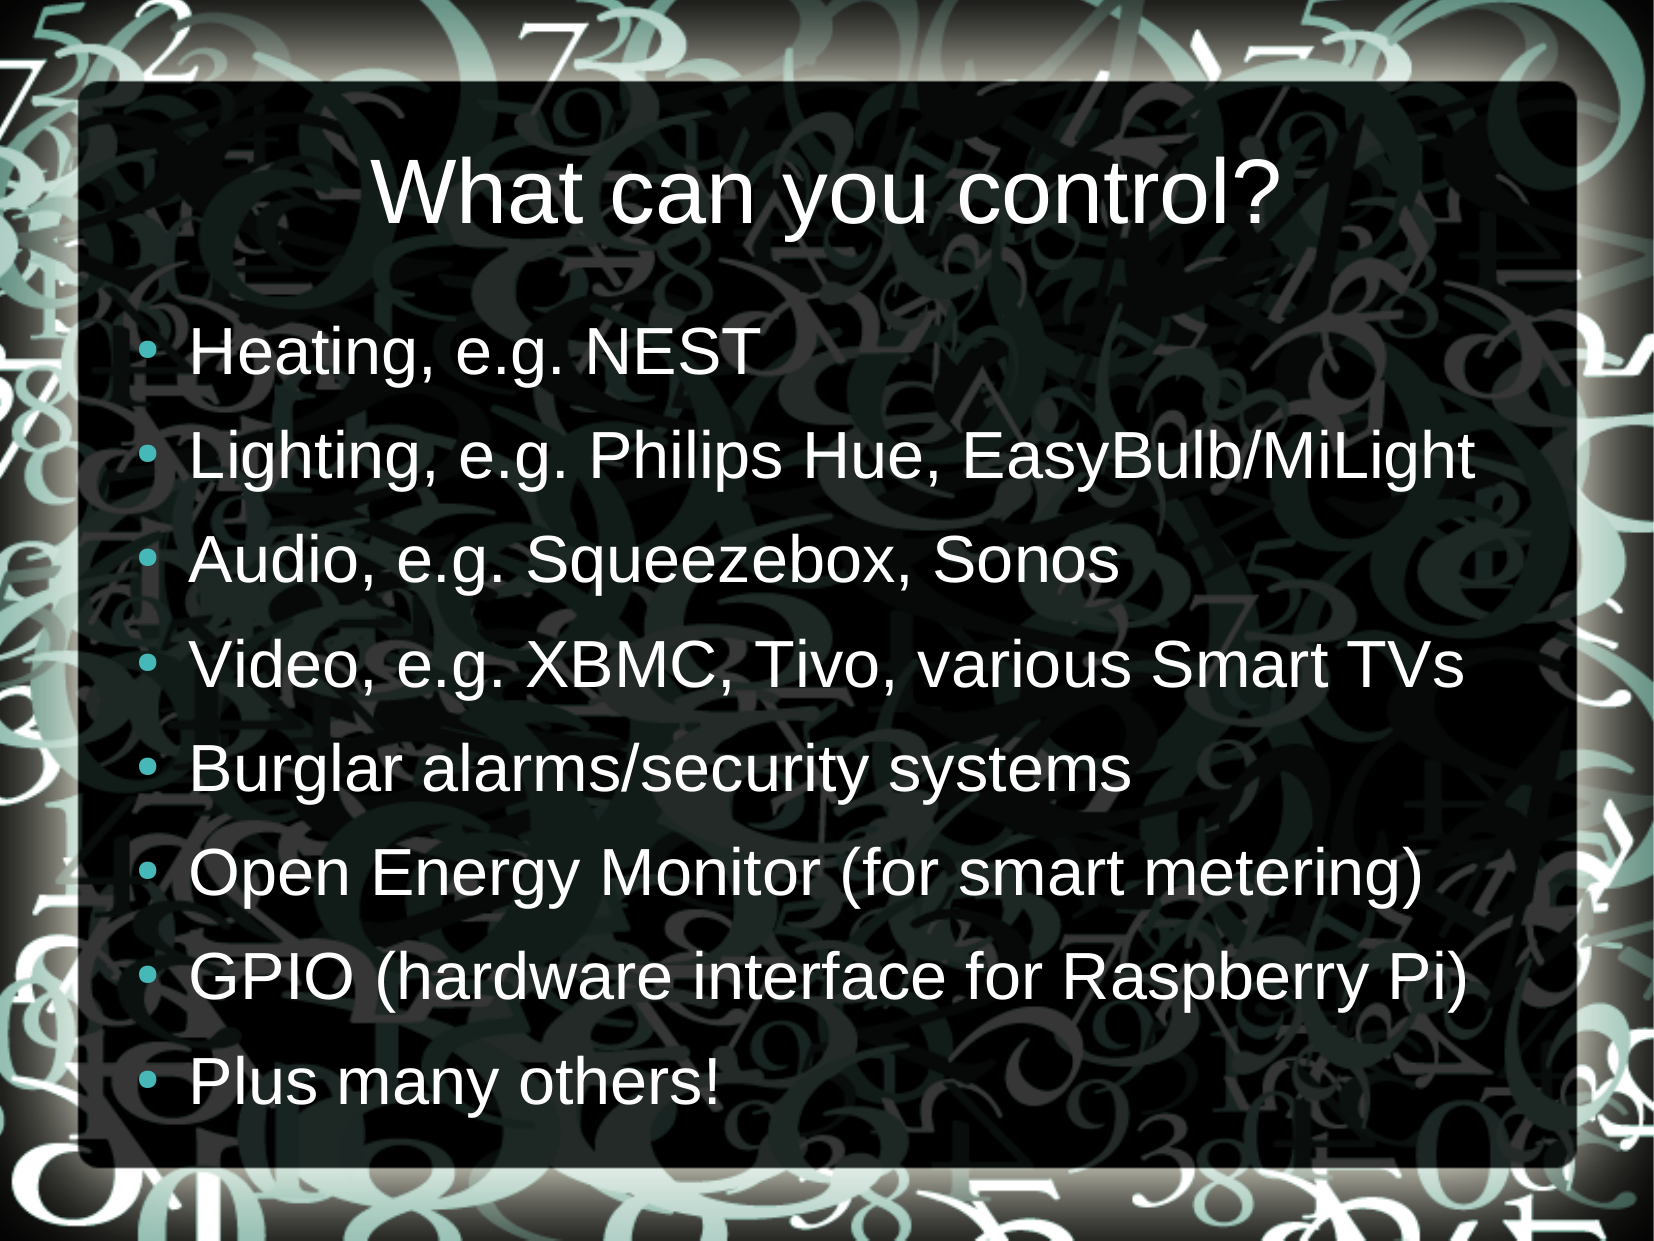

# What can you control?
Heating, e.g. NEST
Lighting, e.g. Philips Hue, EasyBulb/MiLight
Audio, e.g. Squeezebox, Sonos
Video, e.g. XBMC, Tivo, various Smart TVs
Burglar alarms/security systems
Open Energy Monitor (for smart metering)
GPIO (hardware interface for Raspberry Pi)
Plus many others!